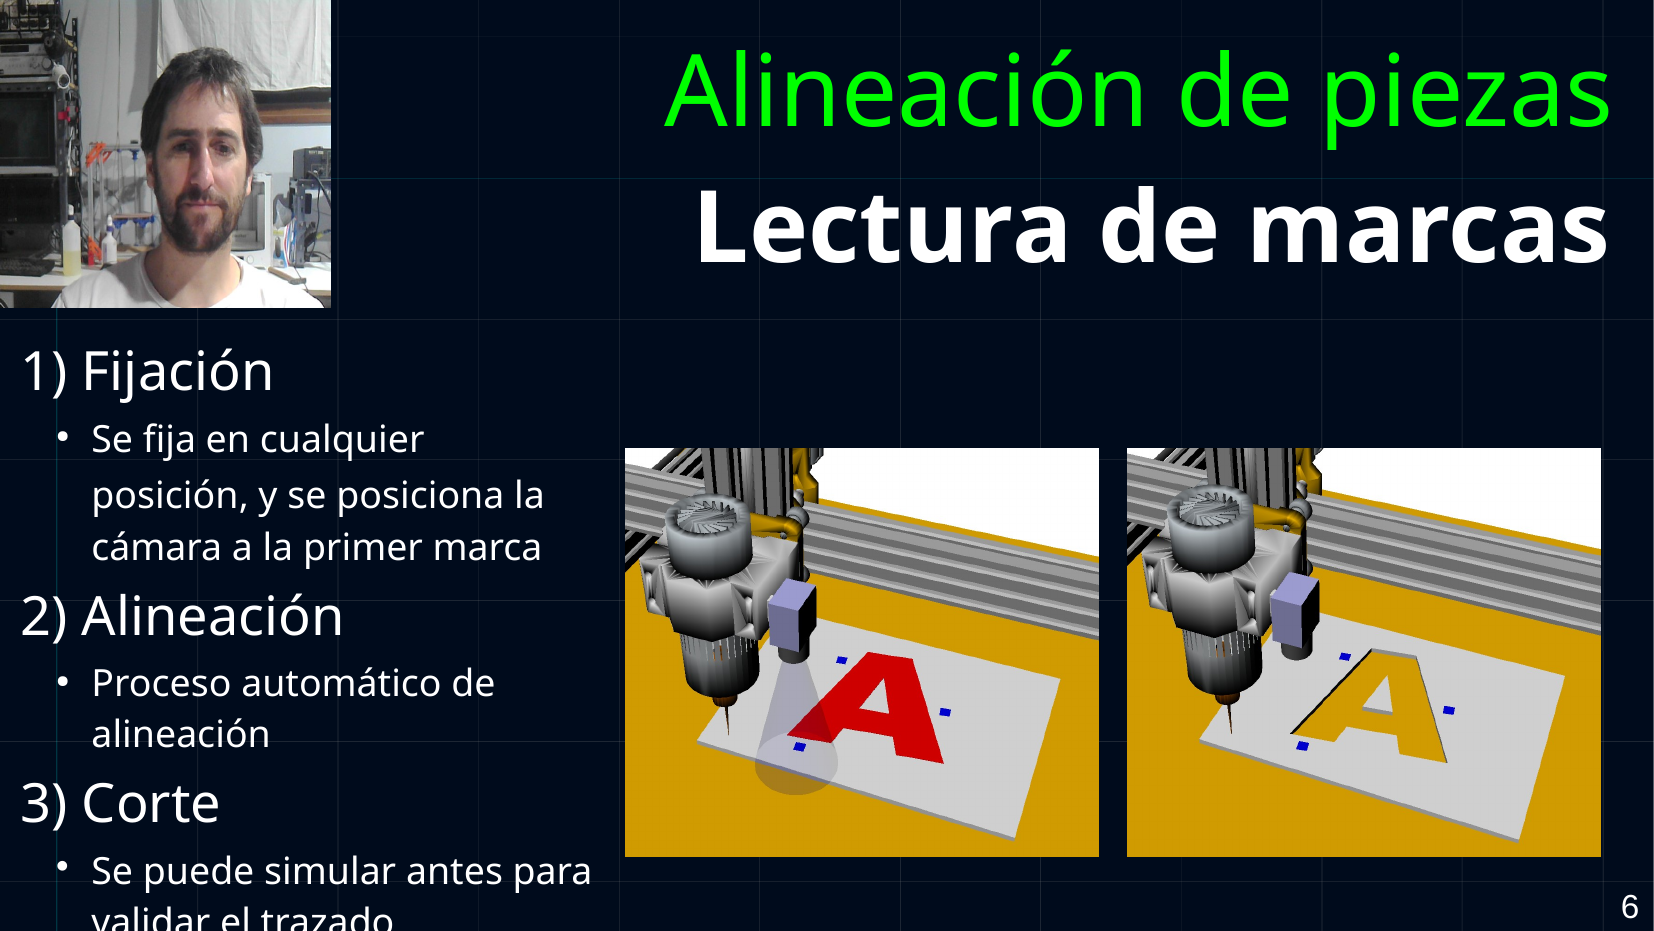

Alineación de piezas
Lectura de marcas
 Fijación
Se fija en cualquier
posición, y se posiciona la cámara a la primer marca
 Alineación
Proceso automático de alineación
 Corte
Se puede simular antes para validar el trazado